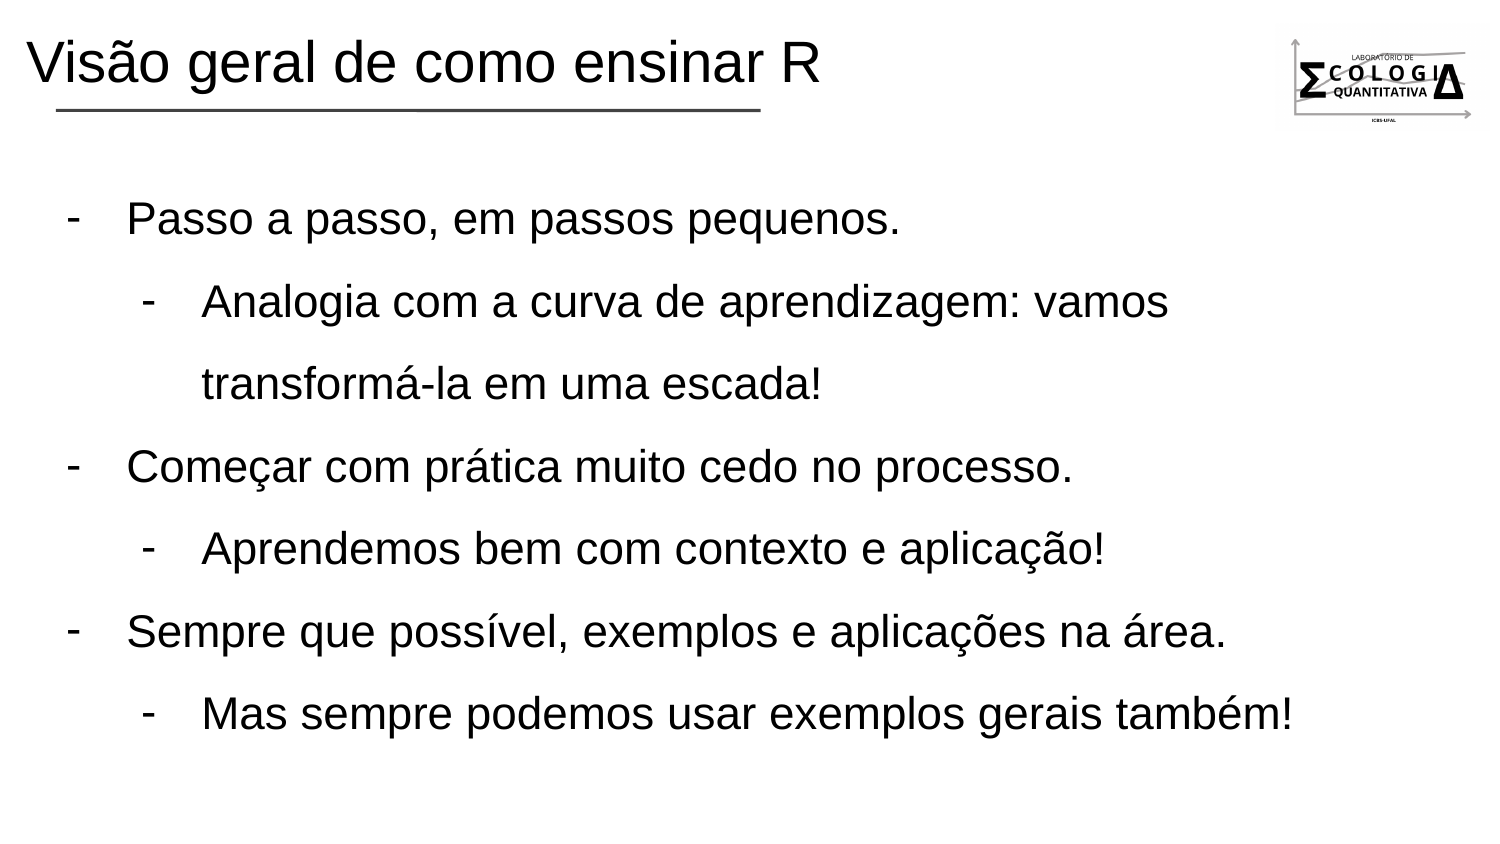

Visão geral de como ensinar R
Passo a passo, em passos pequenos.
Analogia com a curva de aprendizagem: vamos transformá-la em uma escada!
Começar com prática muito cedo no processo.
Aprendemos bem com contexto e aplicação!
Sempre que possível, exemplos e aplicações na área.
Mas sempre podemos usar exemplos gerais também!